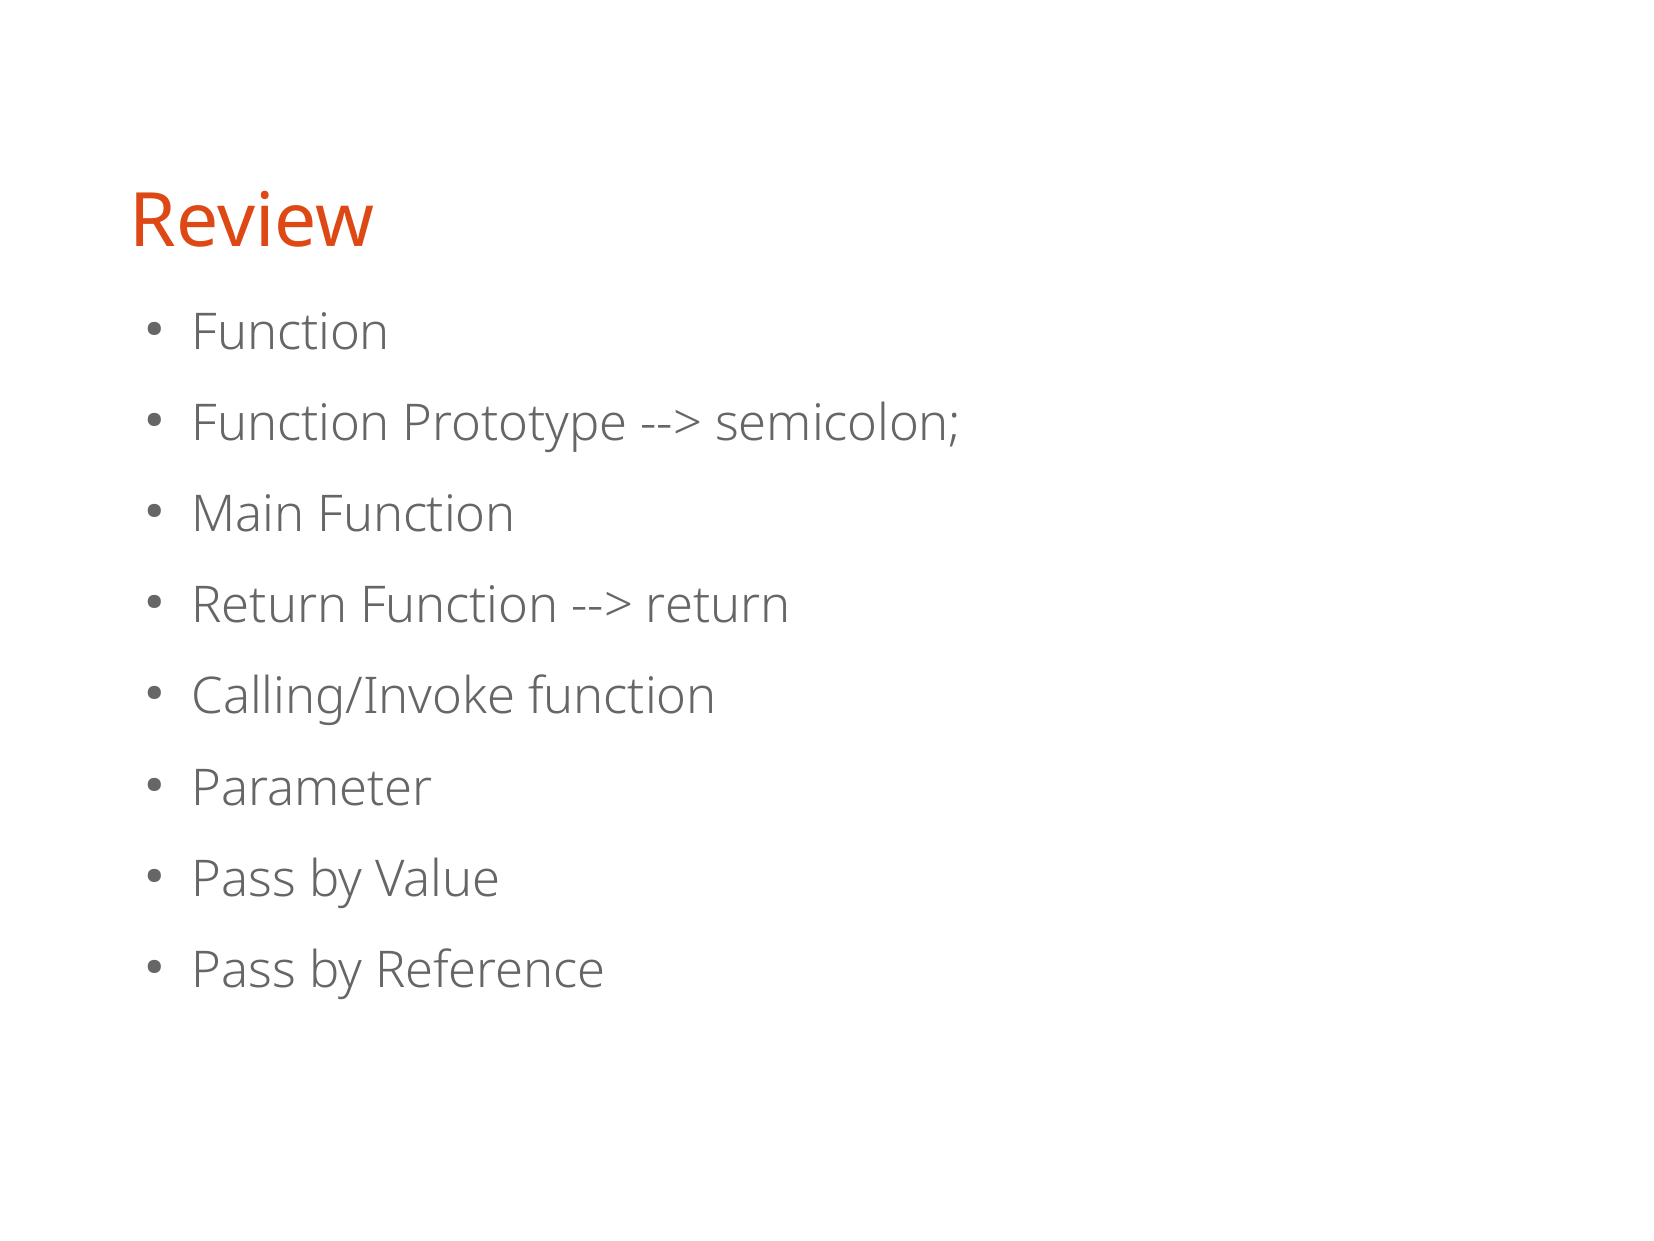

# Review
Function
Function Prototype --> semicolon;
Main Function
Return Function --> return
Calling/Invoke function
Parameter
Pass by Value
Pass by Reference